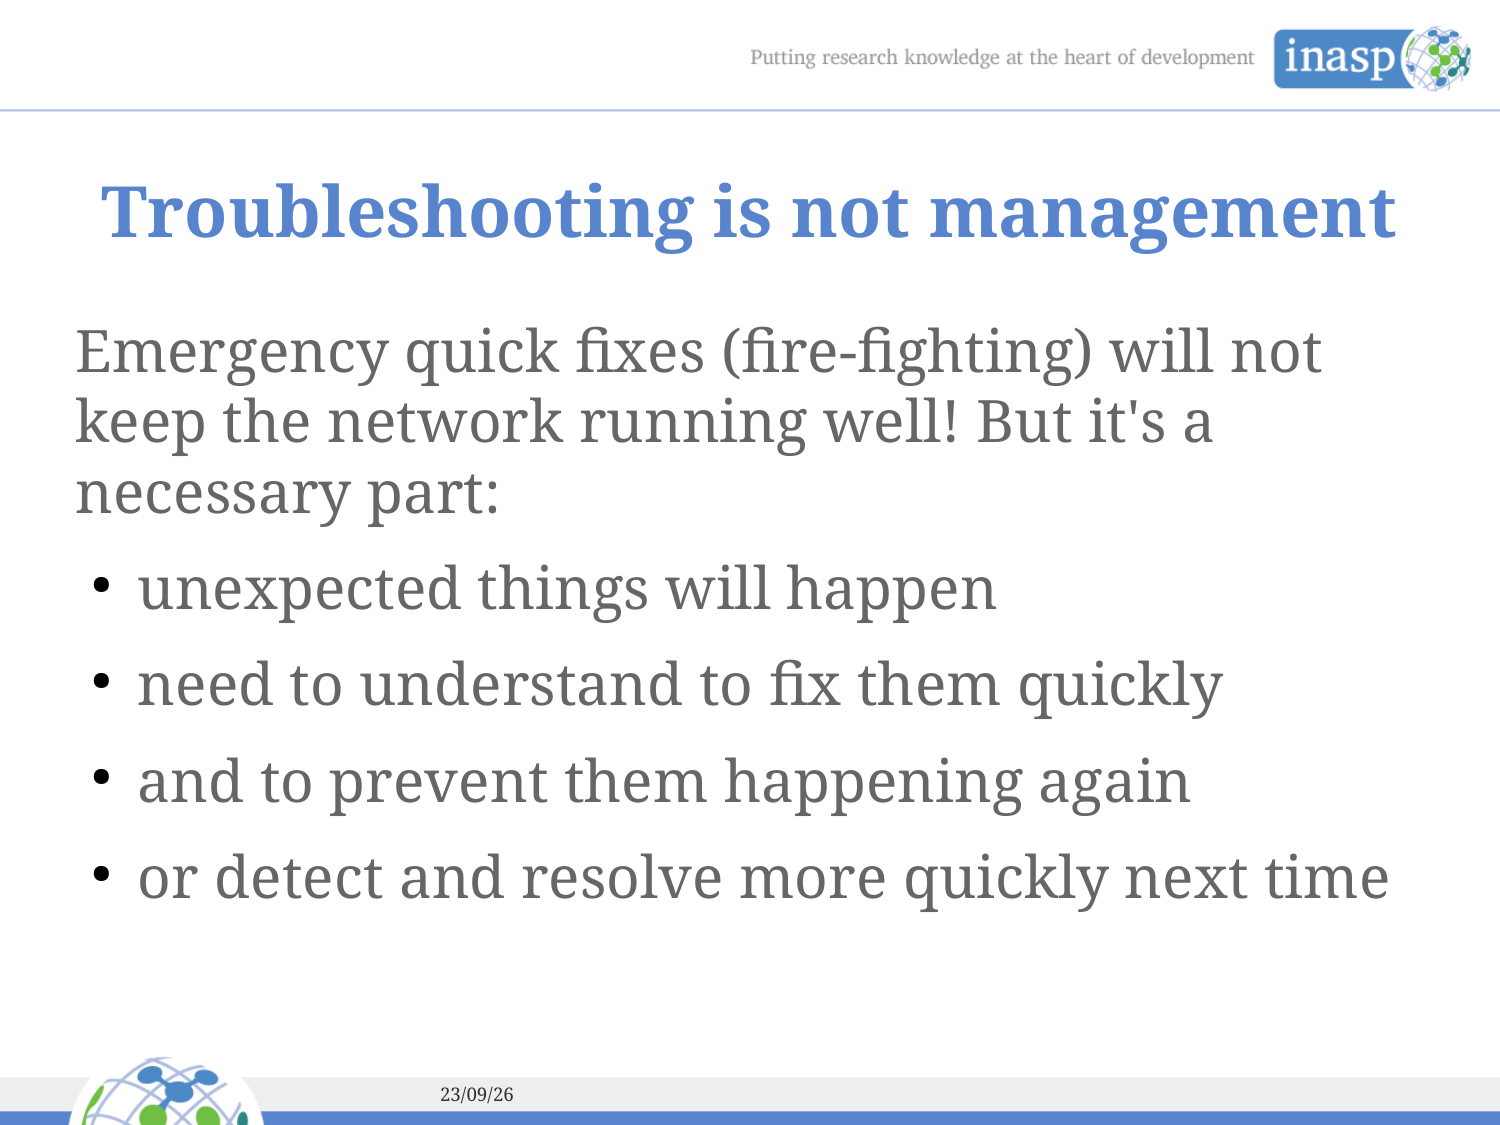

# Troubleshooting is not management
Emergency quick fixes (fire-fighting) will not keep the network running well! But it's a necessary part:
unexpected things will happen
need to understand to fix them quickly
and to prevent them happening again
or detect and resolve more quickly next time